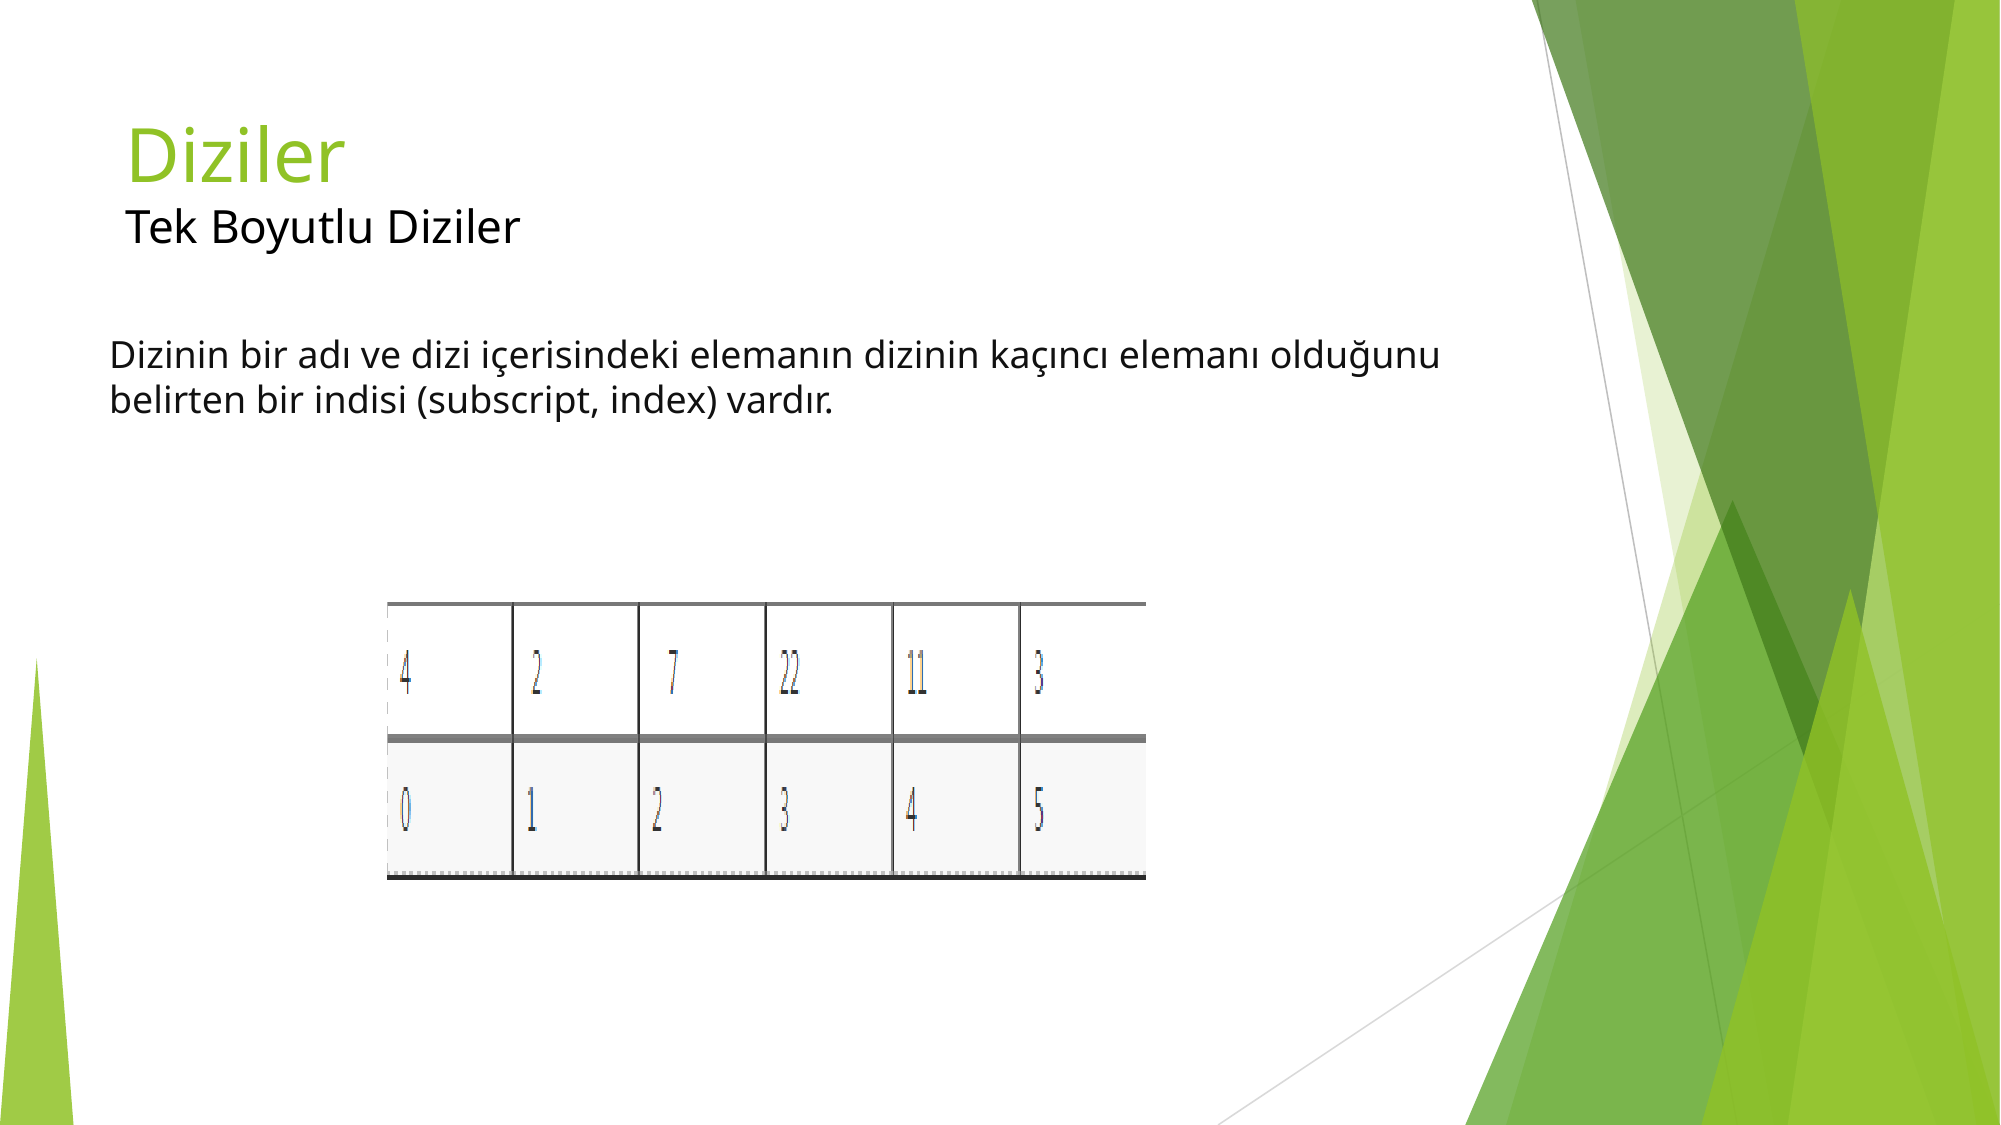

# Diziler Tek Boyutlu Diziler
Dizinin bir adı ve dizi içerisindeki elemanın dizinin kaçıncı elemanı olduğunu belirten bir indisi (subscript, index) vardır.